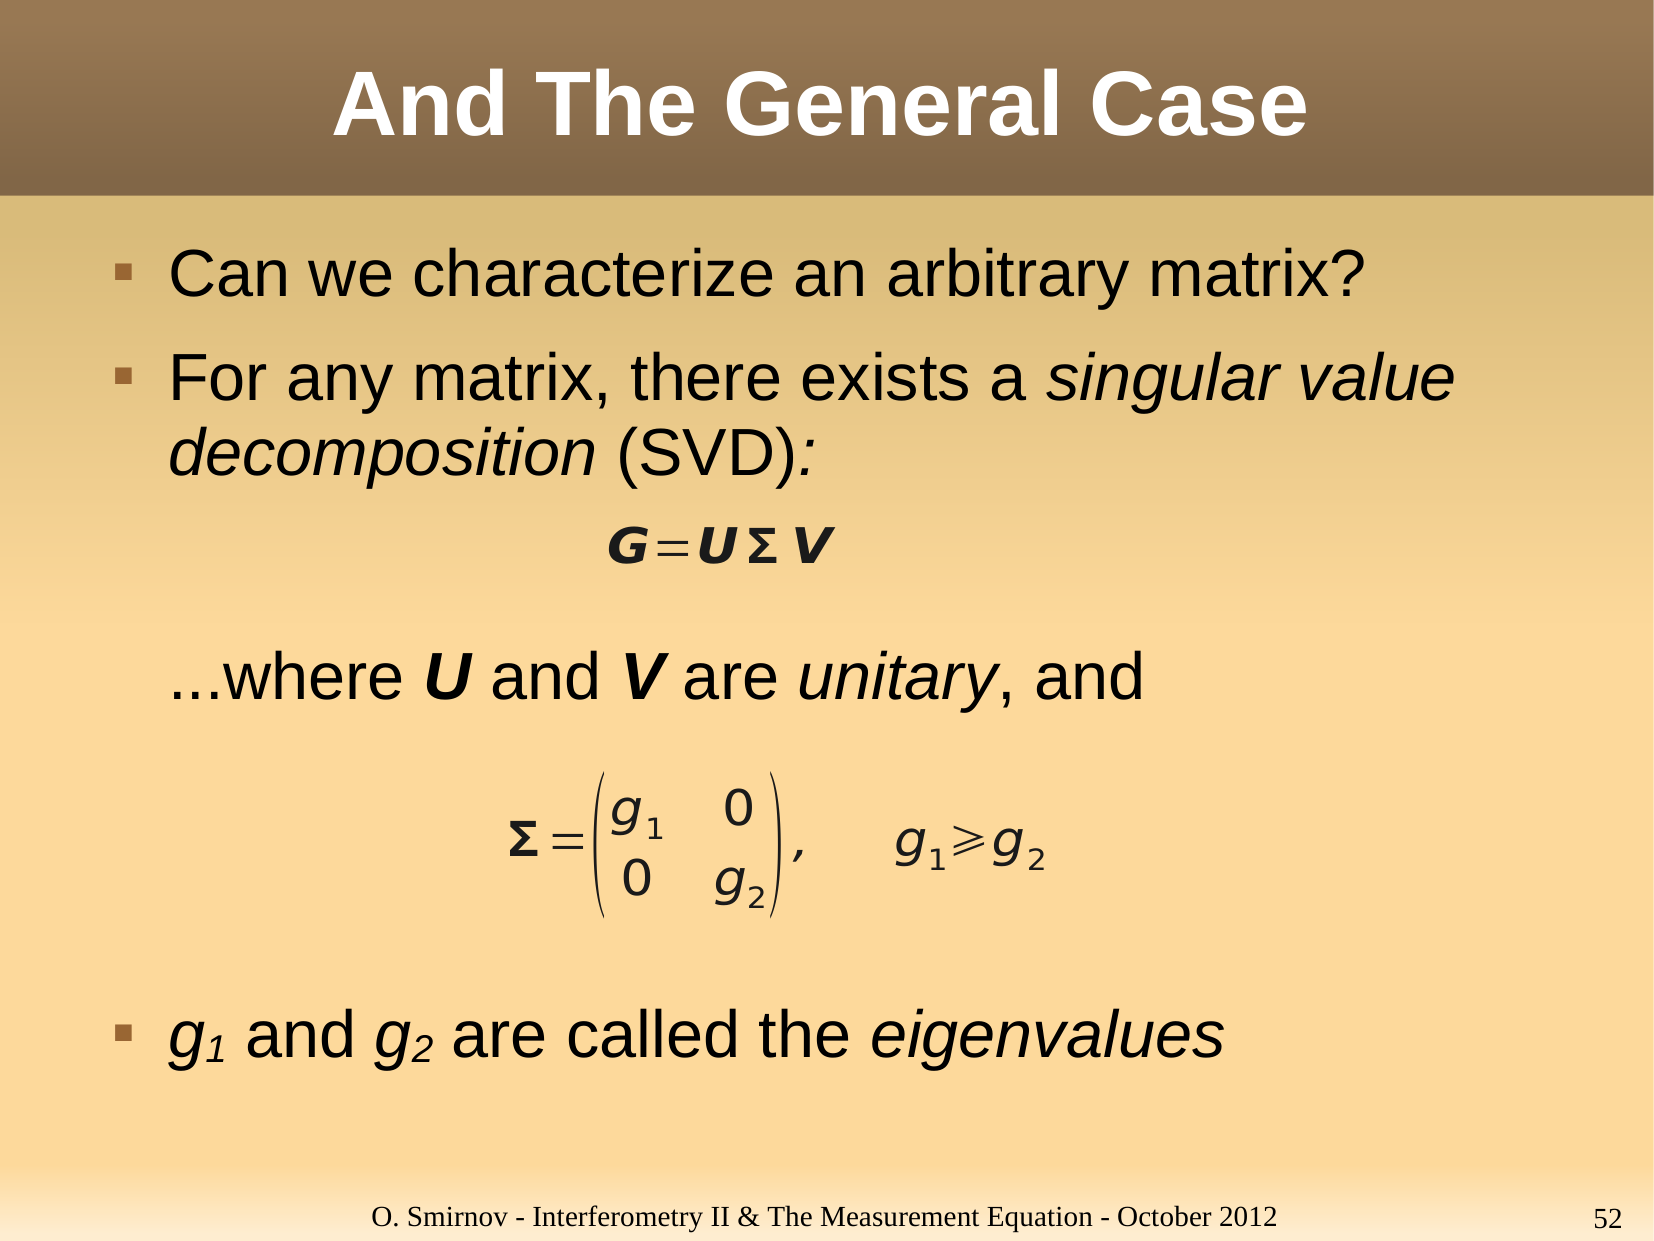

# And The General Case
Can we characterize an arbitrary matrix?
For any matrix, there exists a singular value decomposition (SVD):
...where U and V are unitary, and
g1 and g2 are called the eigenvalues
O. Smirnov - Interferometry II & The Measurement Equation - October 2012
52